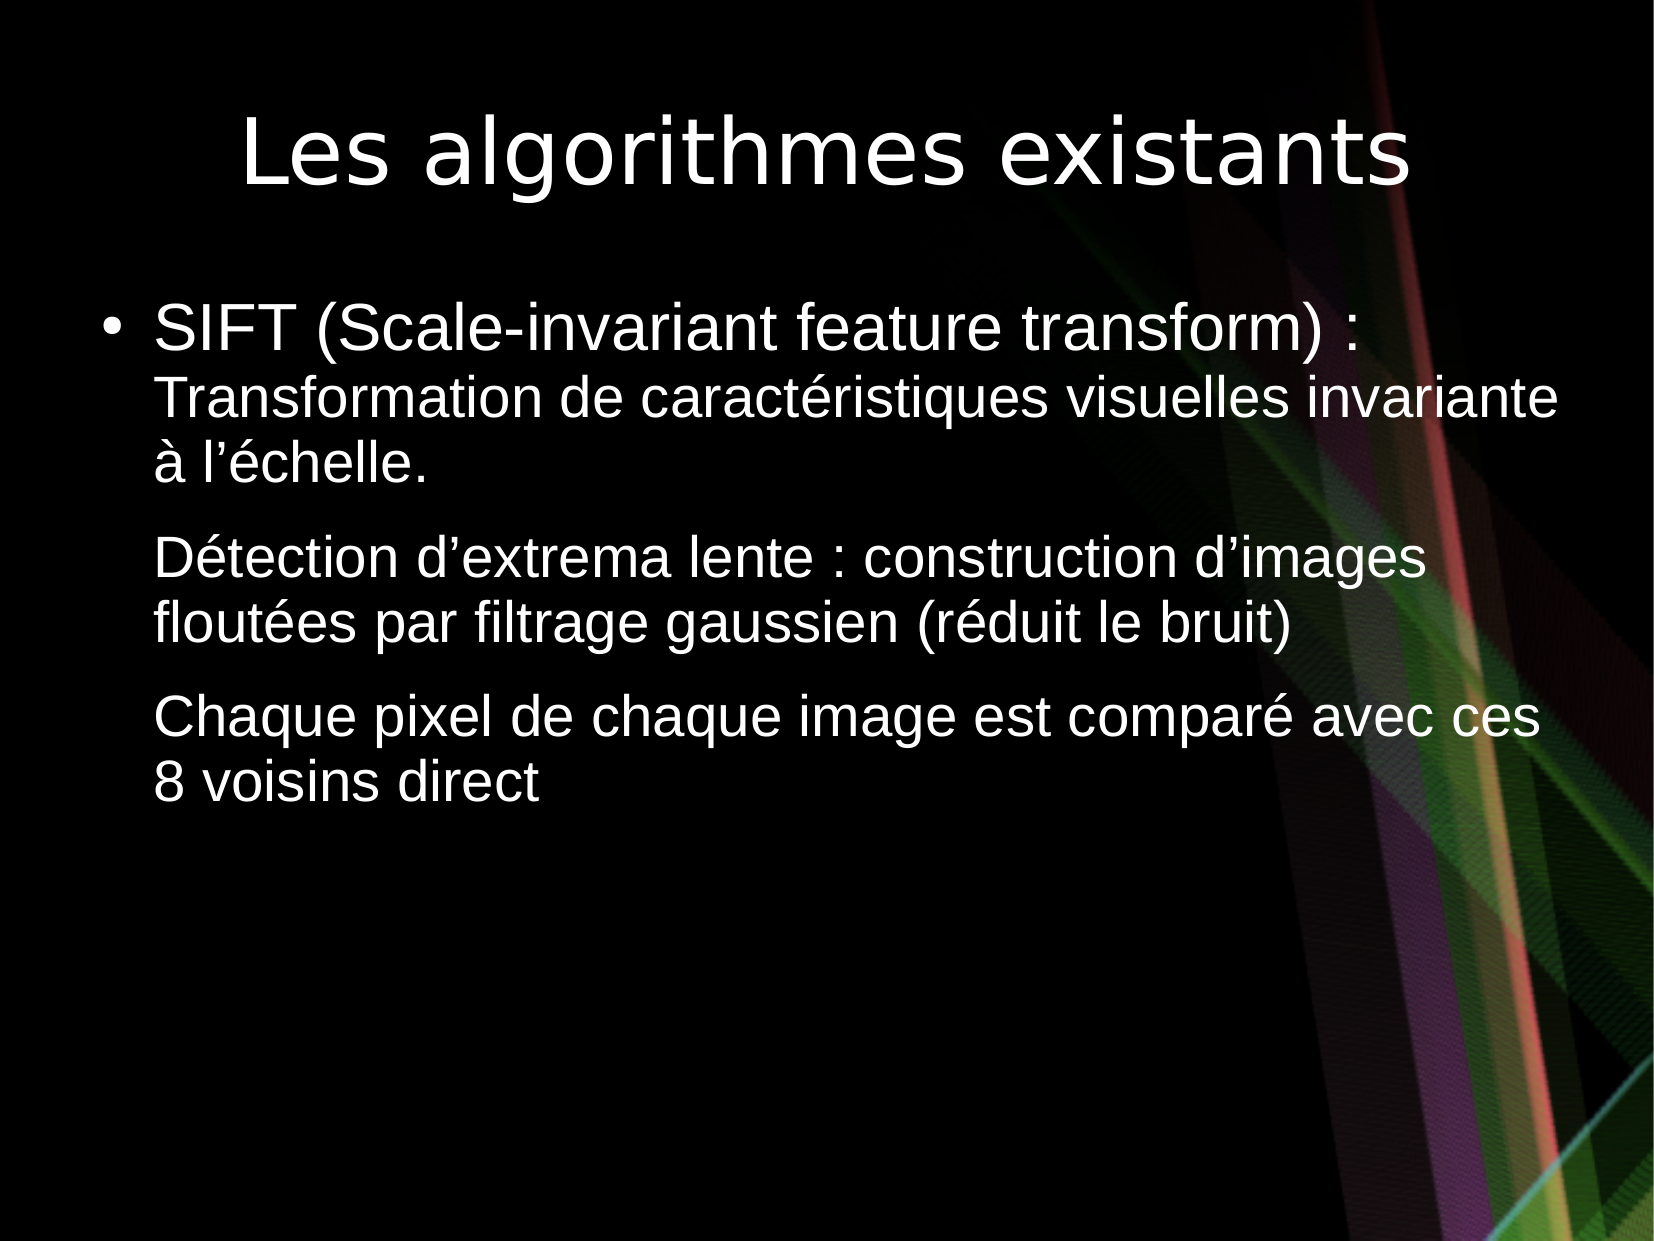

# Les algorithmes existants
SIFT (Scale-invariant feature transform) : Transformation de caractéristiques visuelles invariante à l’échelle.
Détection d’extrema lente : construction d’images floutées par filtrage gaussien (réduit le bruit)
Chaque pixel de chaque image est comparé avec ces 8 voisins direct